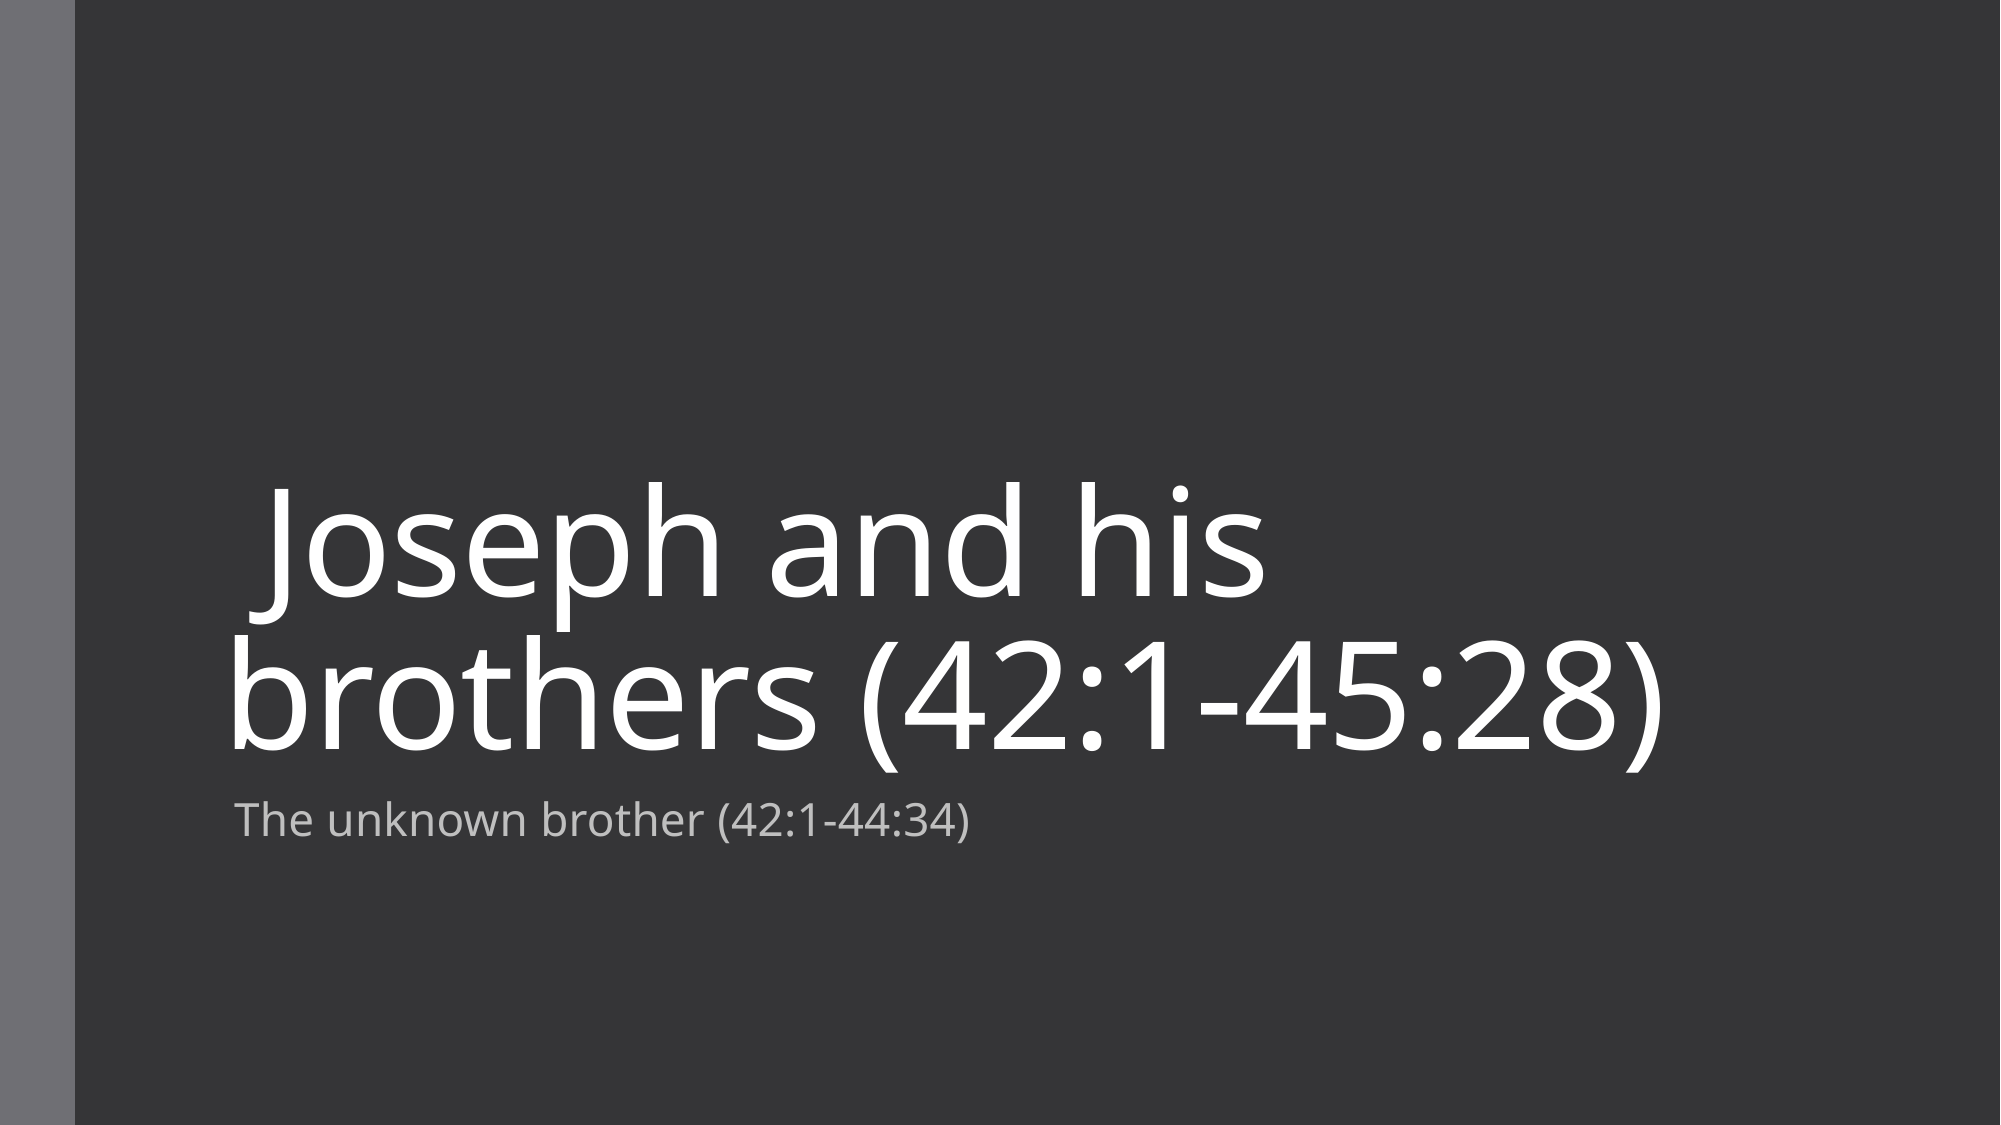

# Joseph and his brothers (42:1-45:28)
 The unknown brother (42:1-44:34)